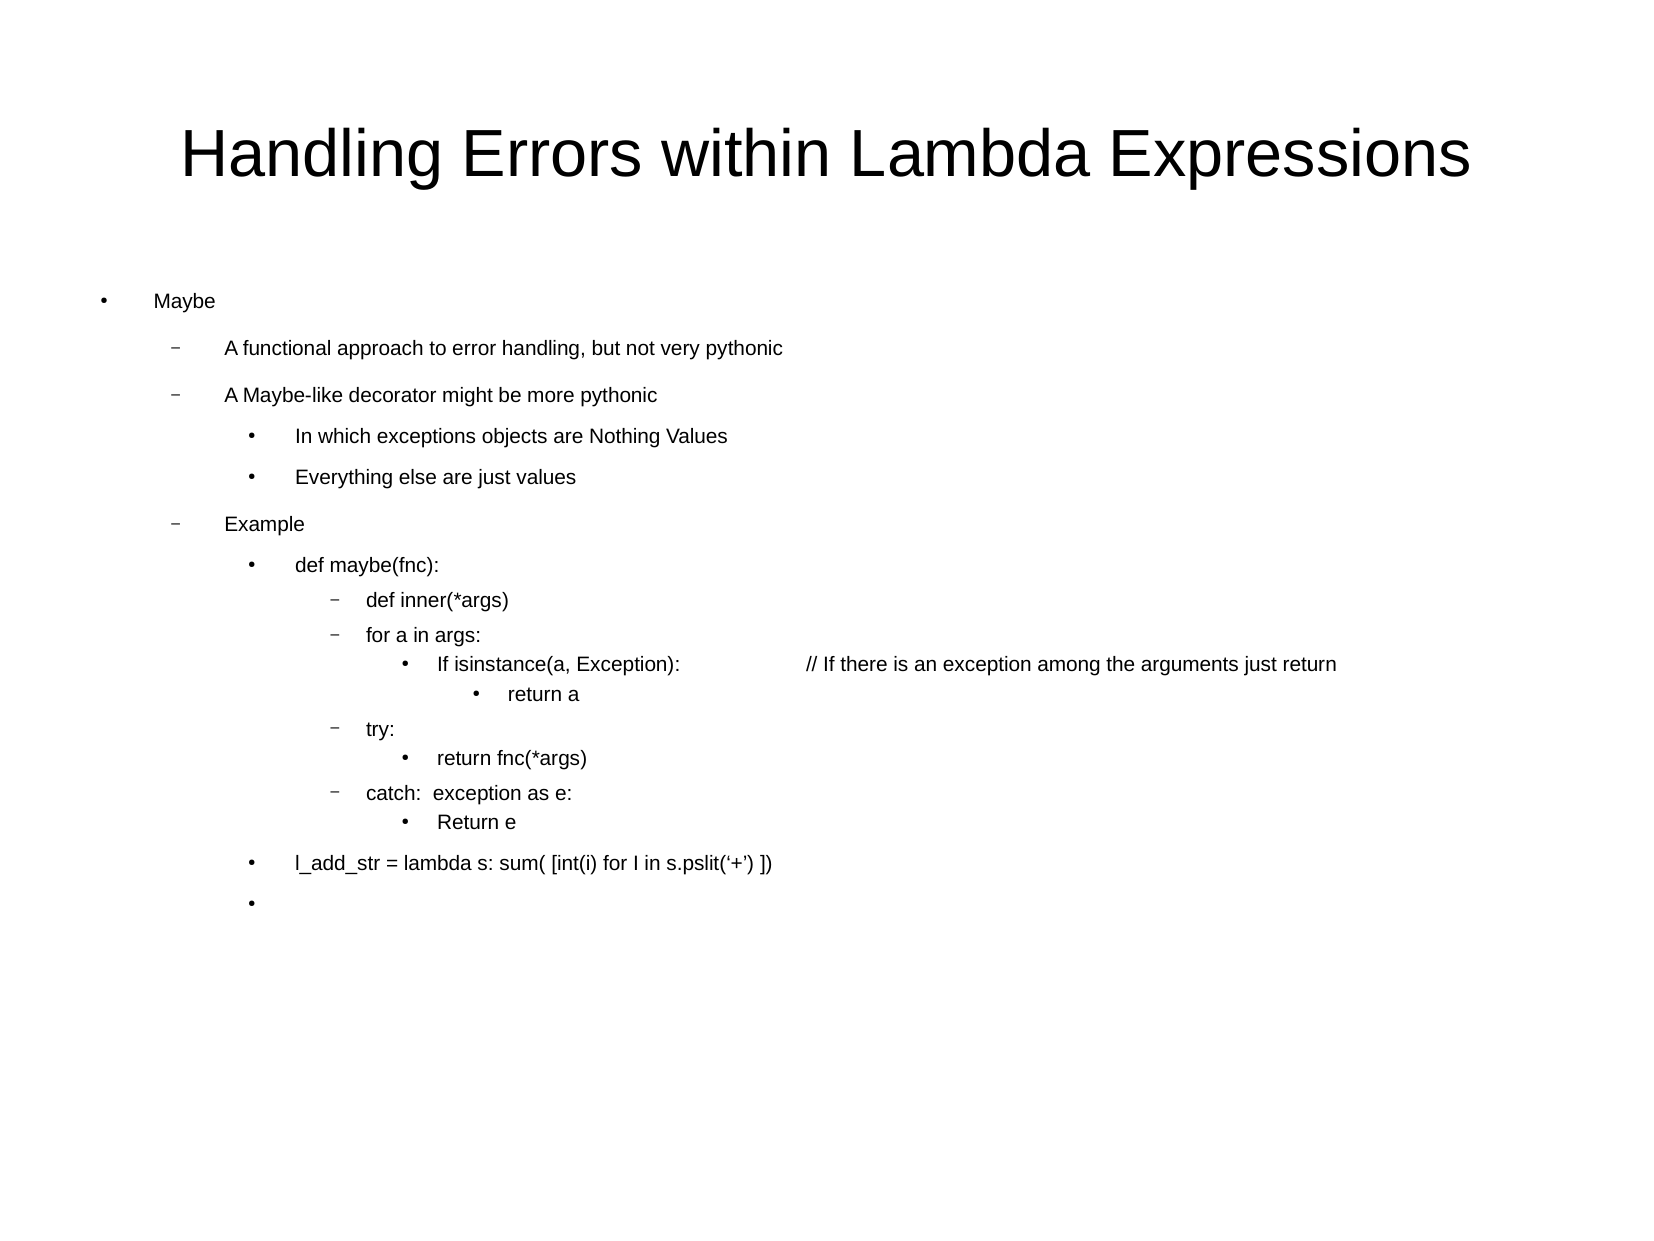

# Handling Errors within Lambda Expressions
Maybe
A functional approach to error handling, but not very pythonic
A Maybe-like decorator might be more pythonic
In which exceptions objects are Nothing Values
Everything else are just values
Example
def maybe(fnc):
def inner(*args)
for a in args:
If isinstance(a, Exception):		// If there is an exception among the arguments just return
return a
try:
return fnc(*args)
catch: exception as e:
Return e
l_add_str = lambda s: sum( [int(i) for I in s.pslit(‘+’) ])